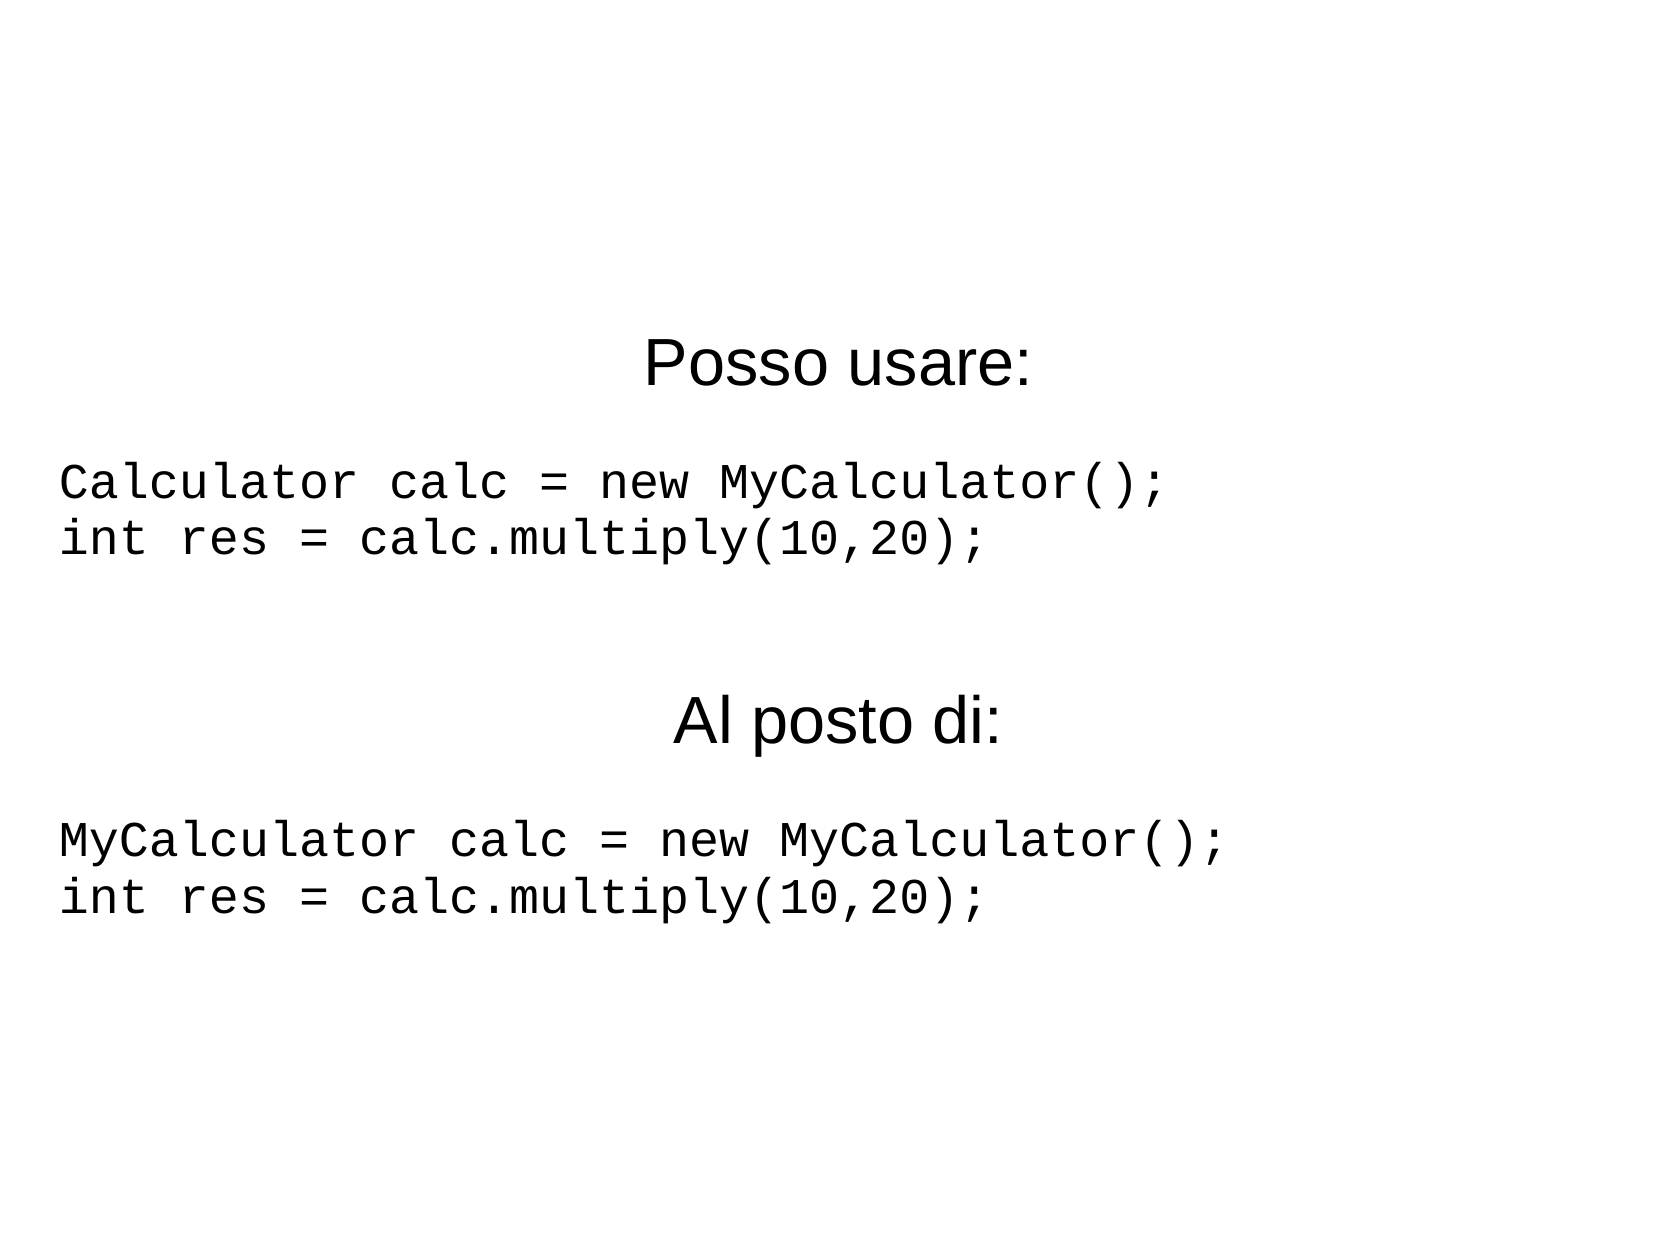

# Posso usare:
Calculator calc = new MyCalculator();
int res = calc.multiply(10,20);
Al posto di:
MyCalculator calc = new MyCalculator();
int res = calc.multiply(10,20);